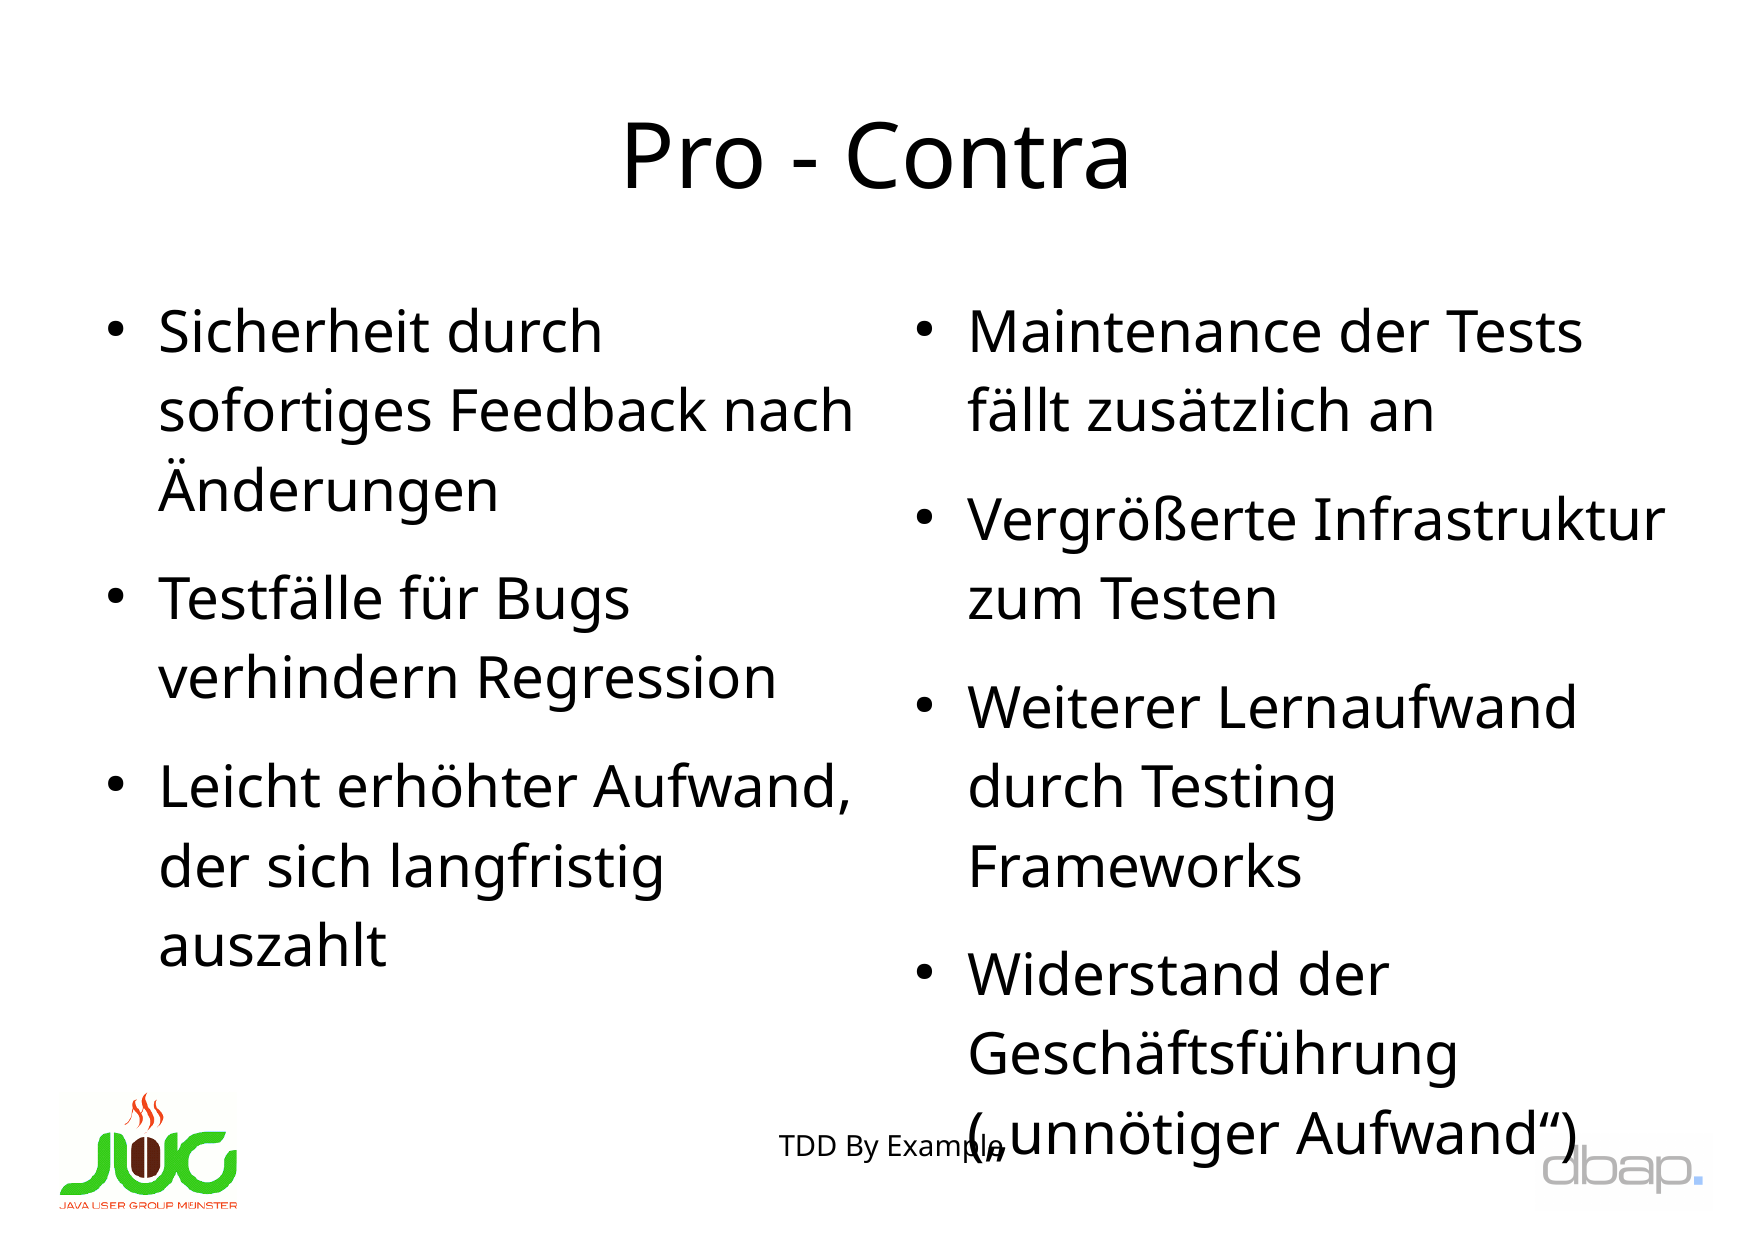

# Pro - Contra
Sicherheit durch sofortiges Feedback nach Änderungen
Testfälle für Bugs verhindern Regression
Leicht erhöhter Aufwand, der sich langfristig auszahlt
Maintenance der Tests fällt zusätzlich an
Vergrößerte Infrastruktur zum Testen
Weiterer Lernaufwand durch Testing Frameworks
Widerstand der Geschäftsführung
(„unnötiger Aufwand“)
TDD By Example